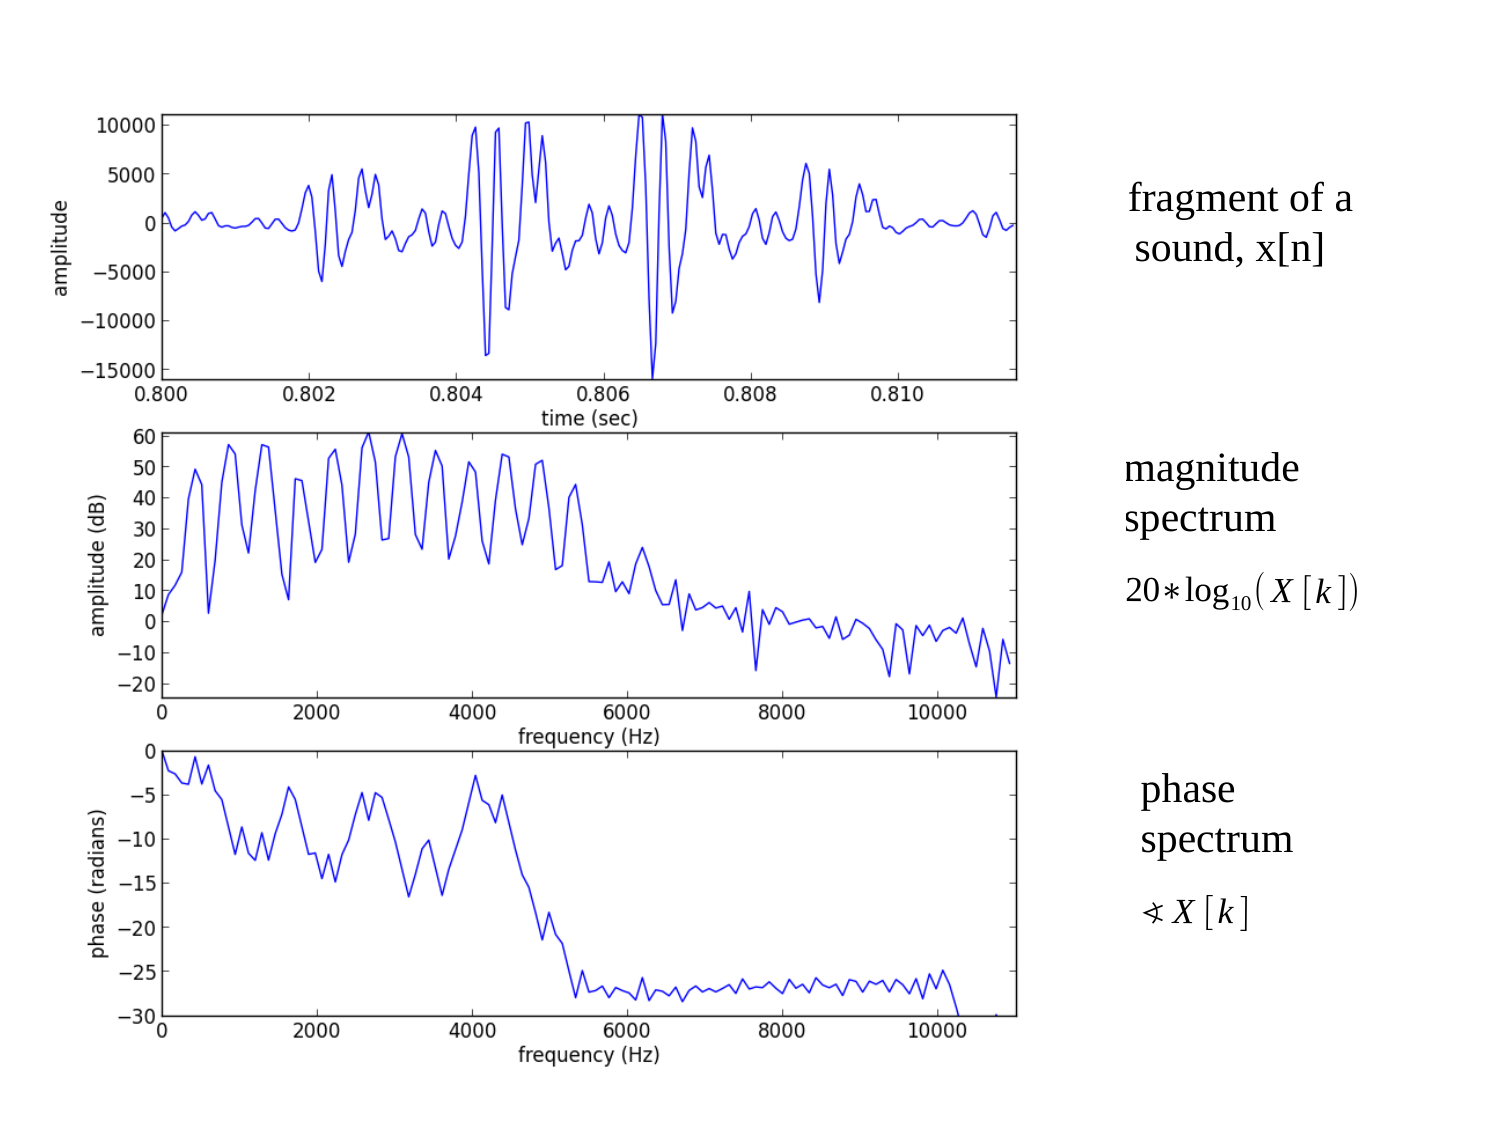

fragment of a sound, x[n]
magnitude
spectrum
phase
spectrum